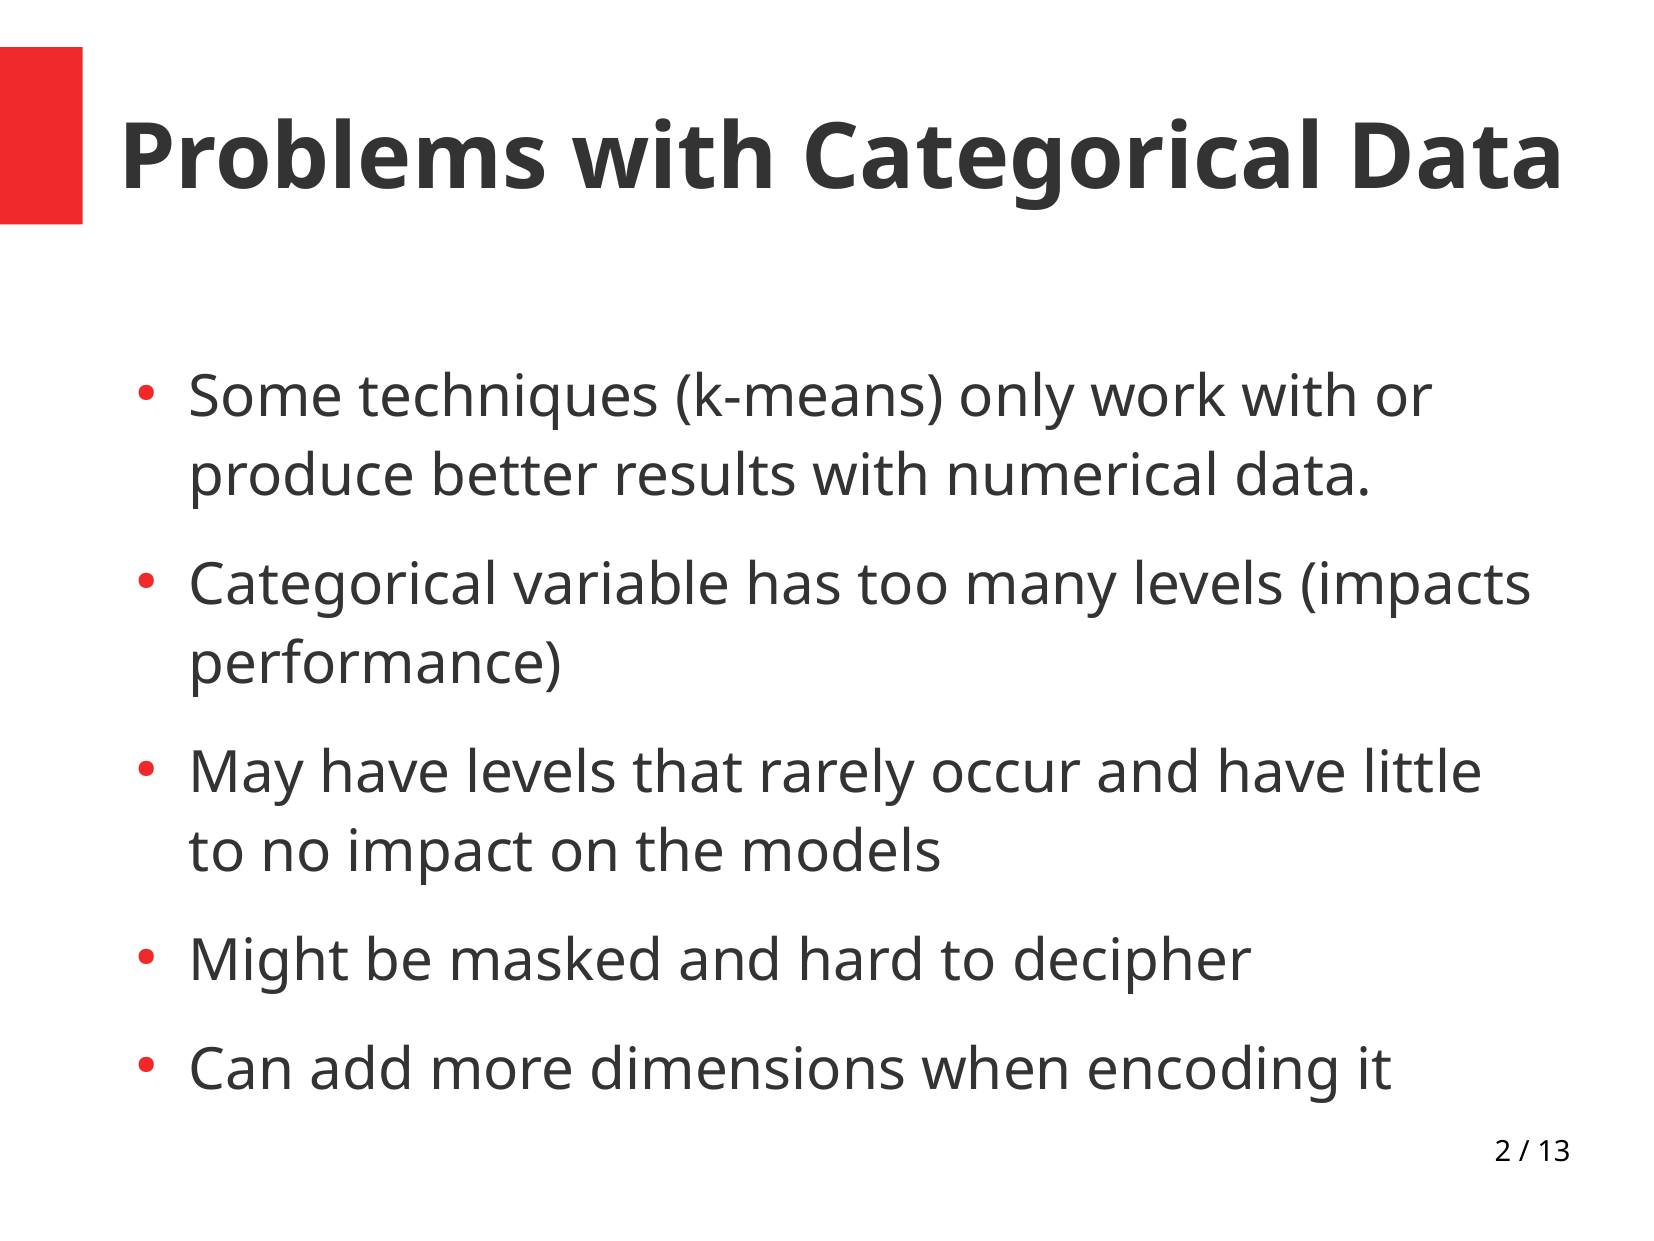

# Problems with Categorical Data
Some techniques (k-means) only work with or produce better results with numerical data.
Categorical variable has too many levels (impacts performance)
May have levels that rarely occur and have little to no impact on the models
Might be masked and hard to decipher
Can add more dimensions when encoding it
2